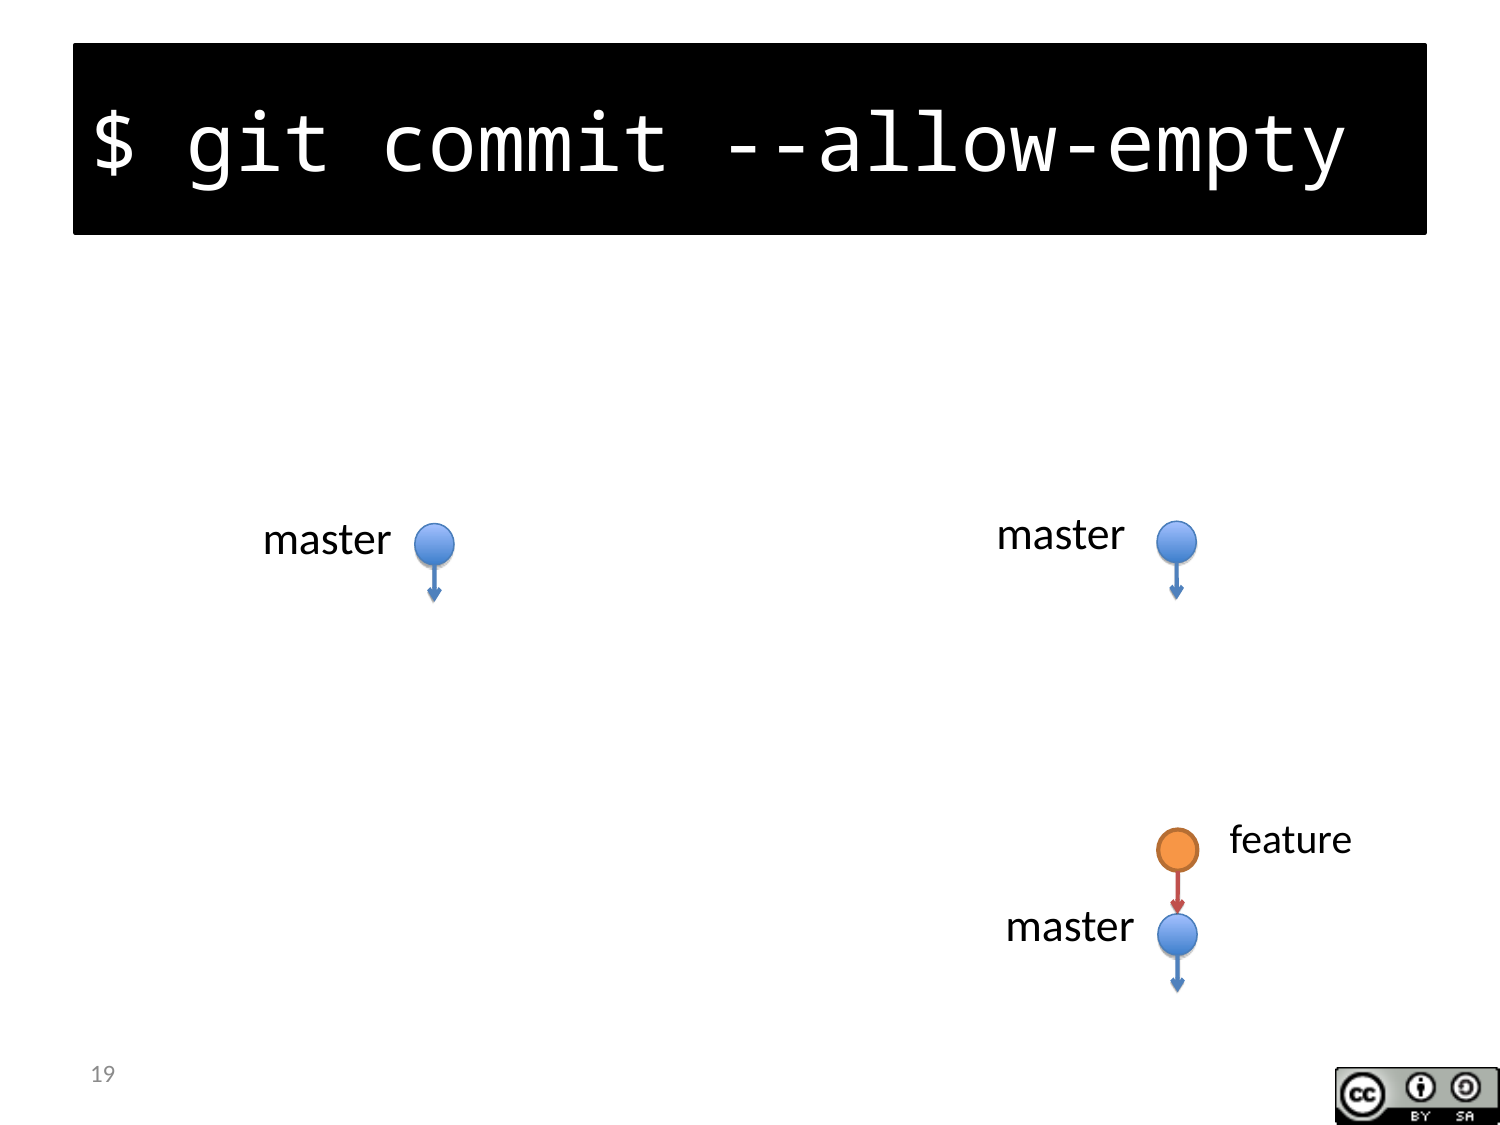

# $ git commit --allow-empty
master
master
feature
master